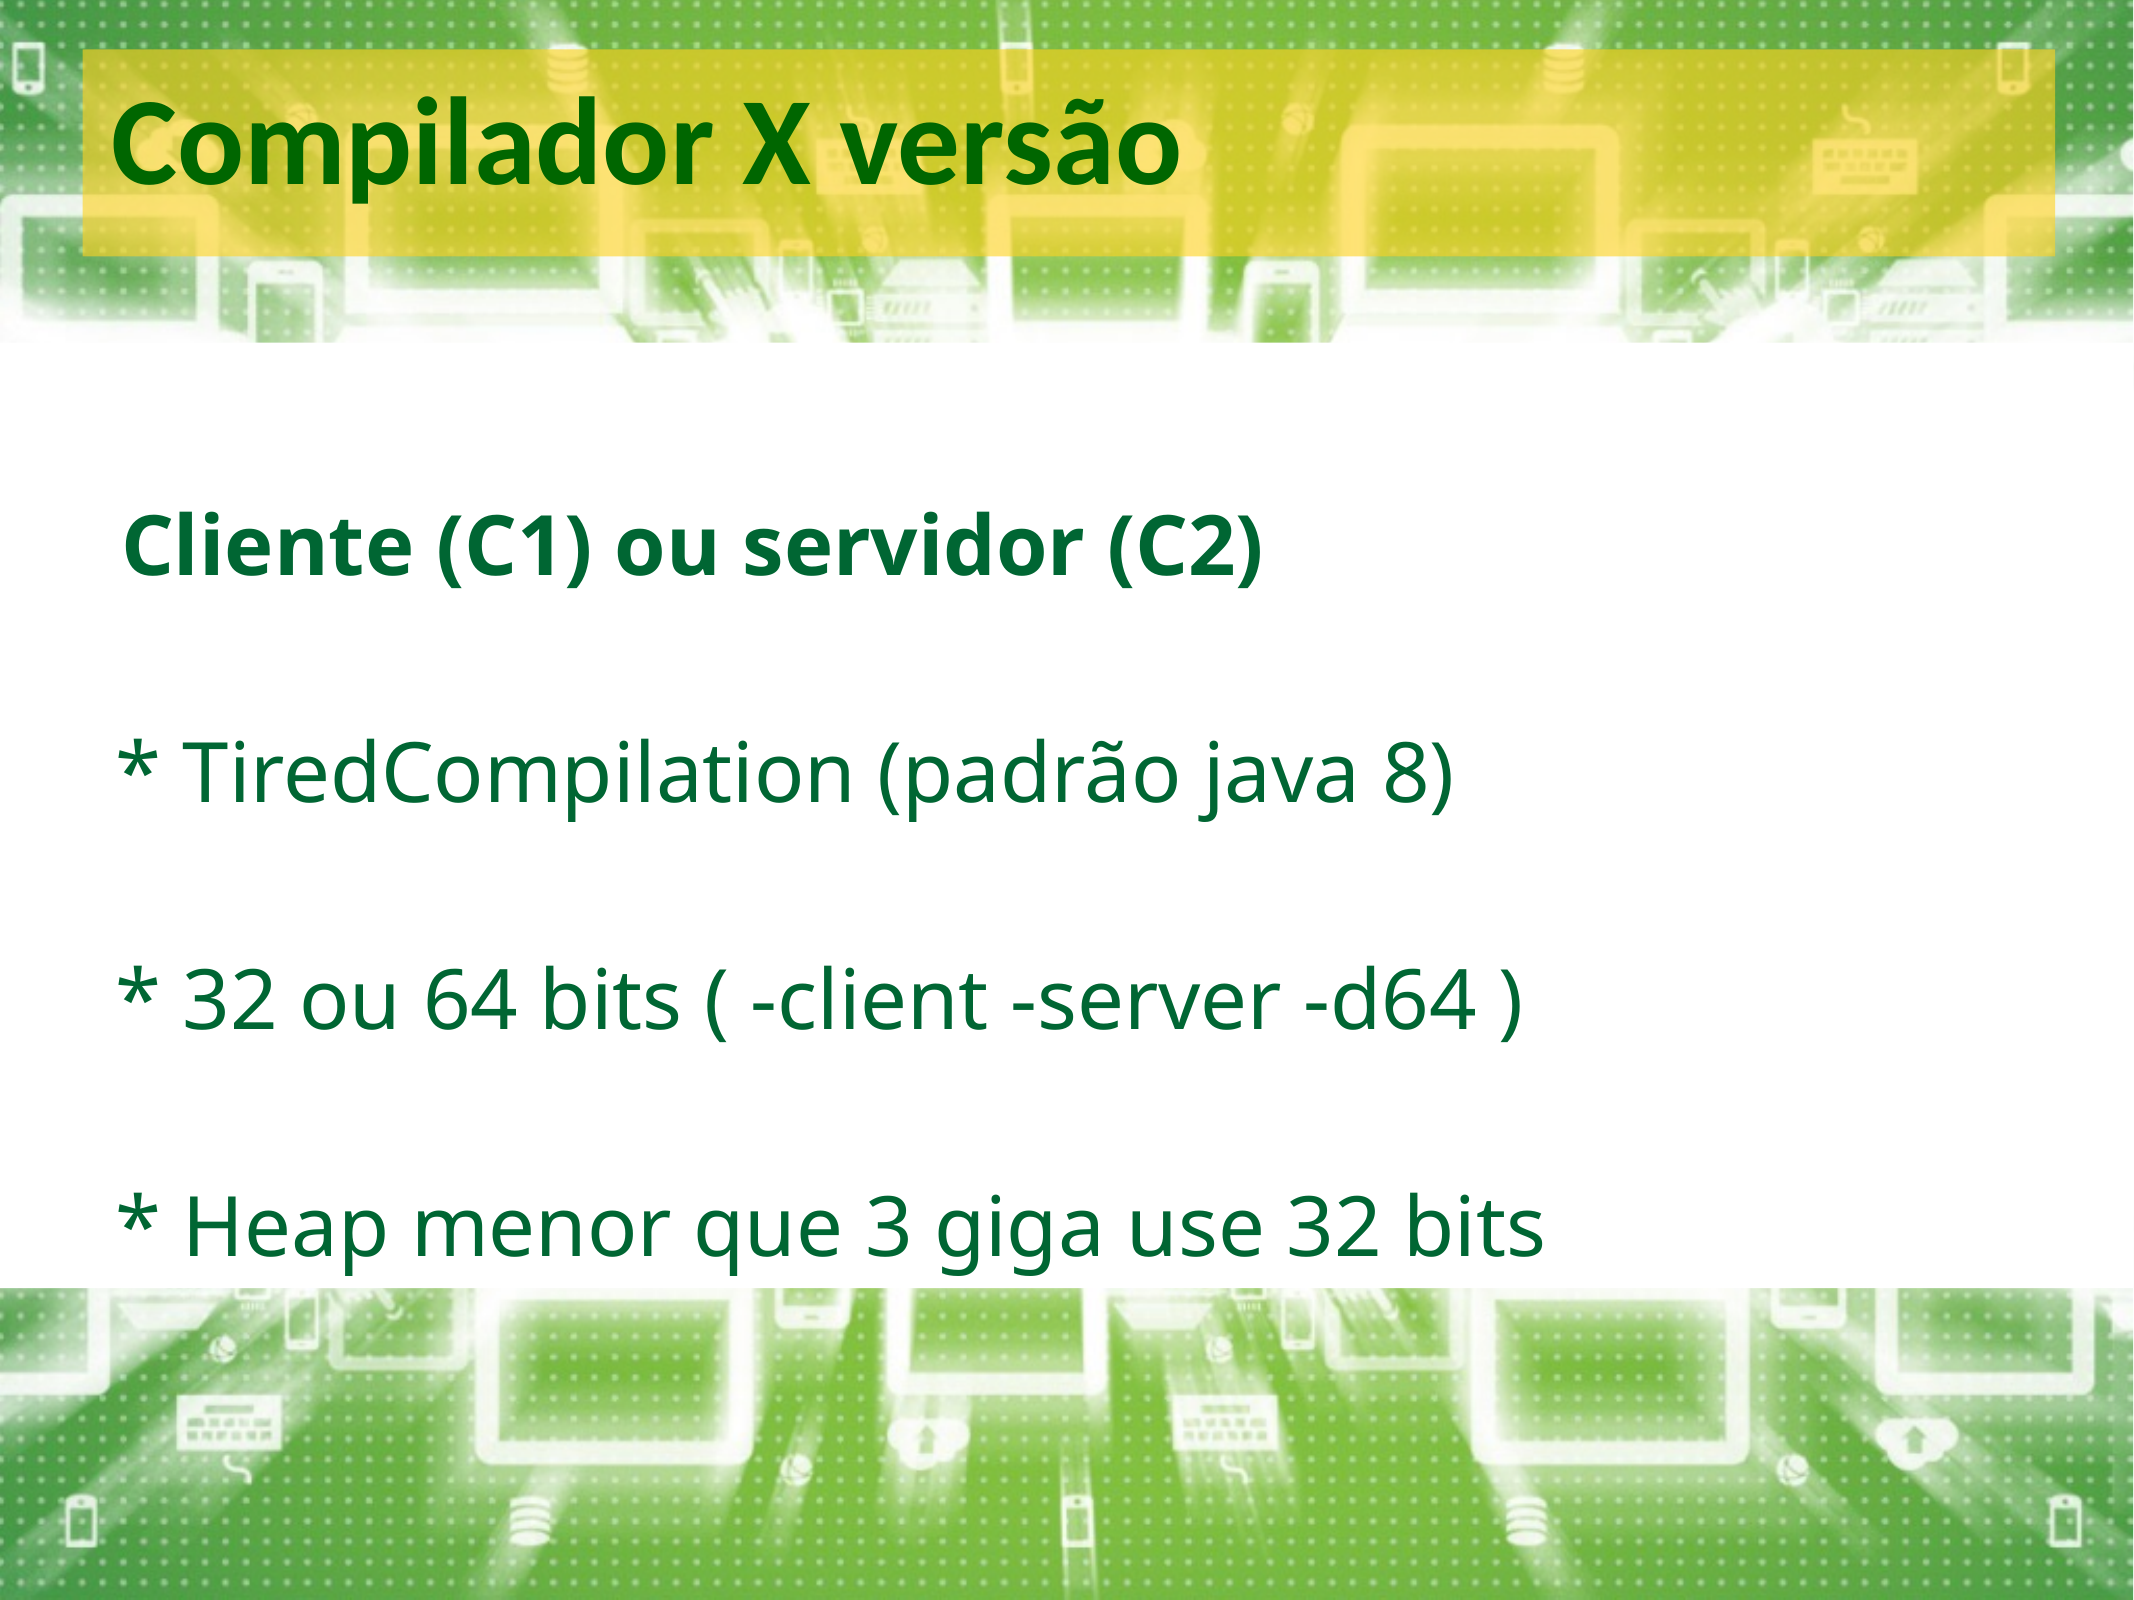

# Compilador X versão
Cliente (C1) ou servidor (C2)
 * TiredCompilation (padrão java 8)
 * 32 ou 64 bits ( -client -server -d64 )
 * Heap menor que 3 giga use 32 bits